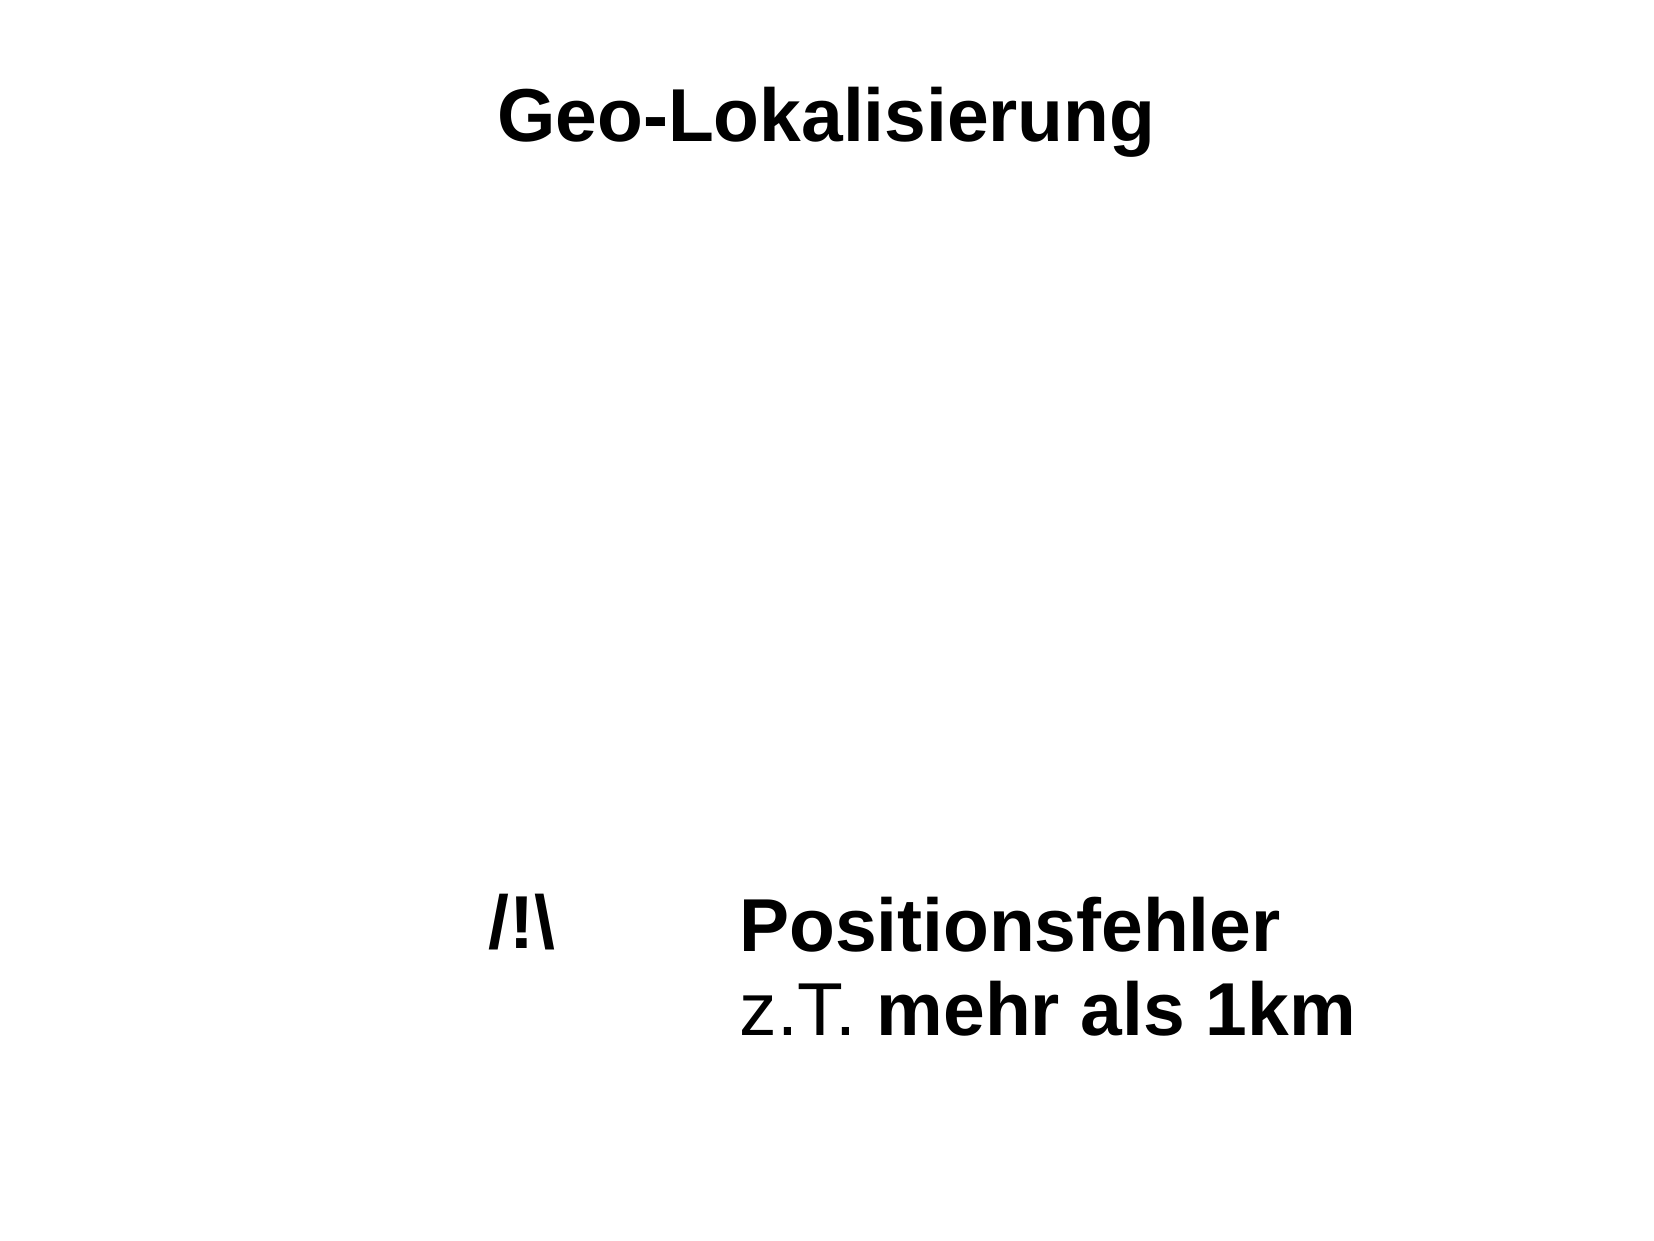

Geo-Lokalisierung
/!\
Positionsfehler
z.T. mehr als 1km